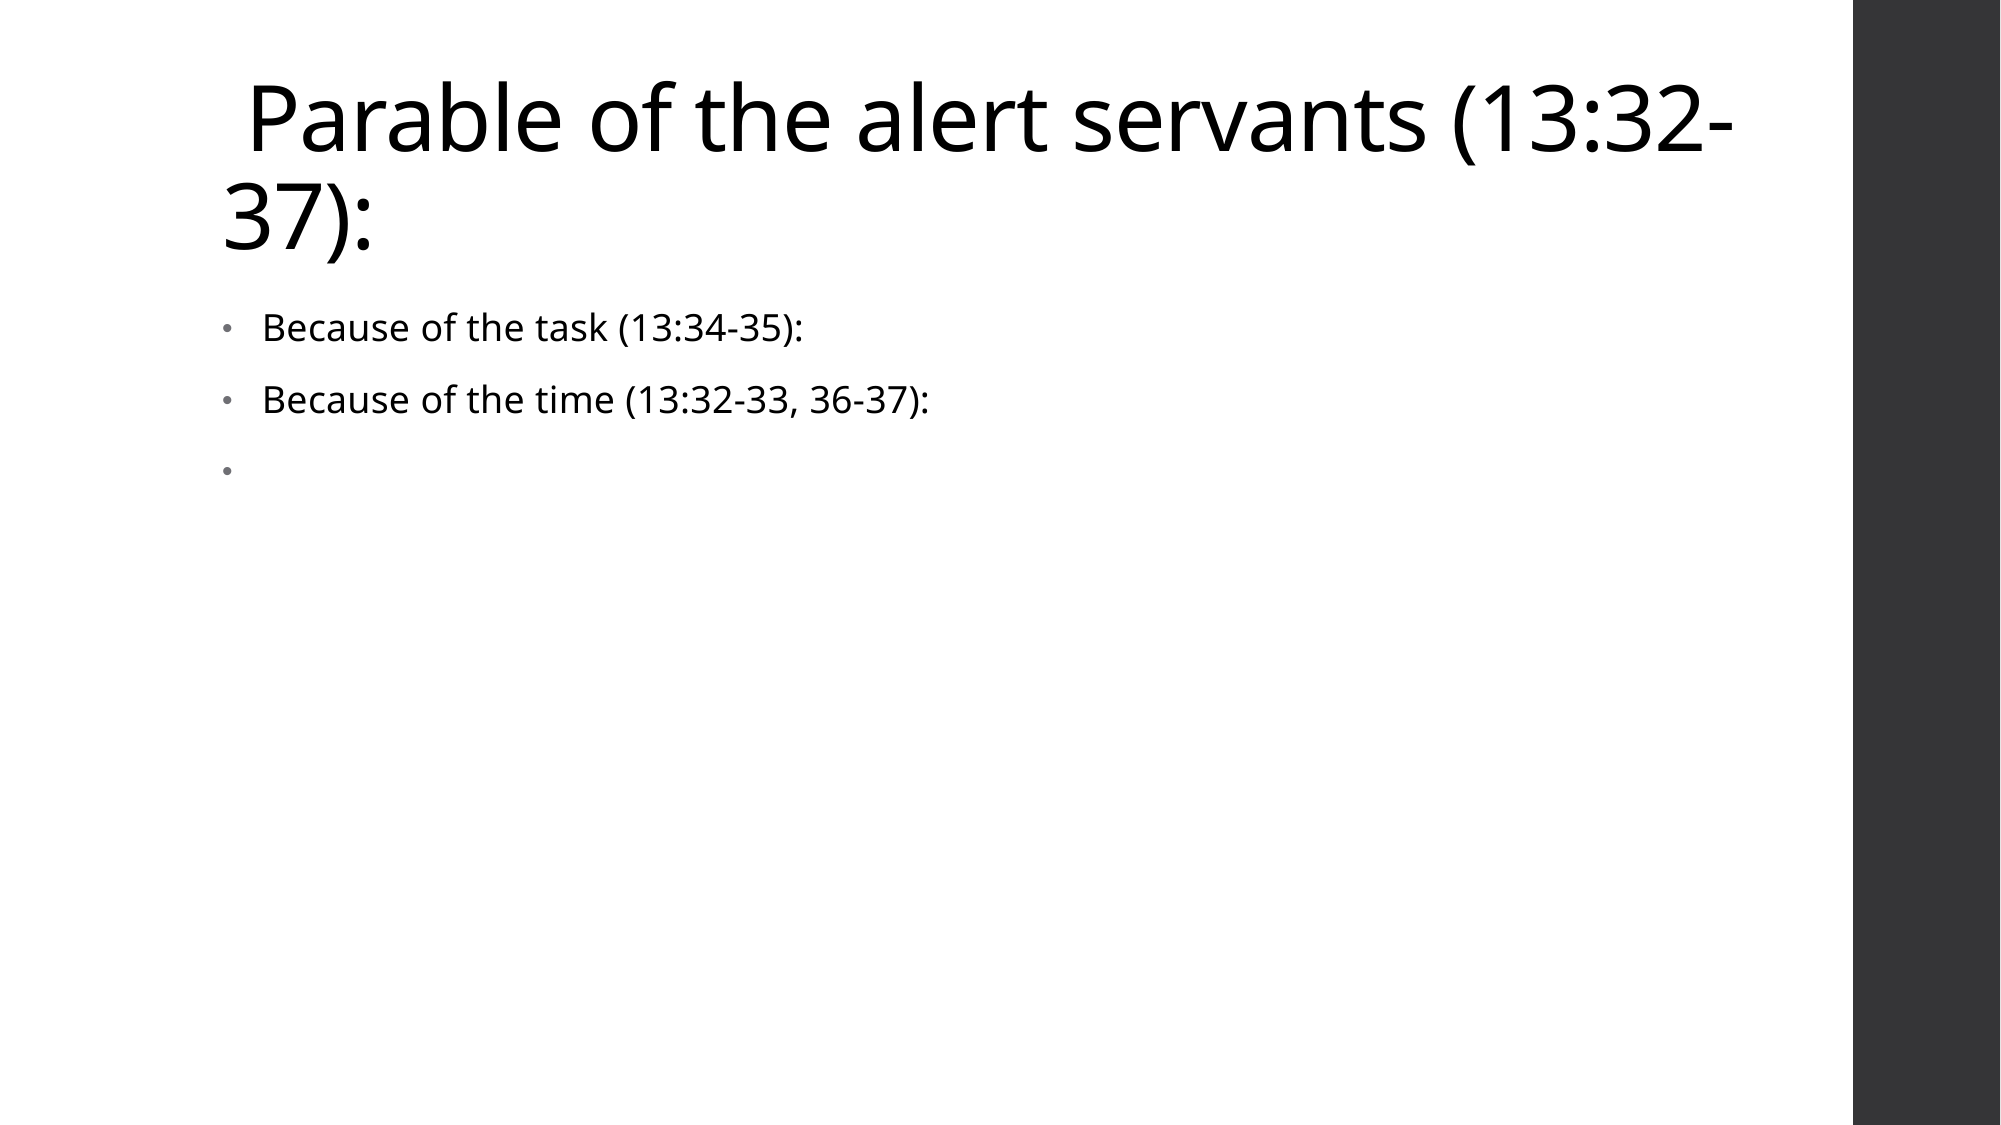

# Parable of the alert servants (13:32-37):
 Because of the task (13:34-35):
 Because of the time (13:32-33, 36-37):